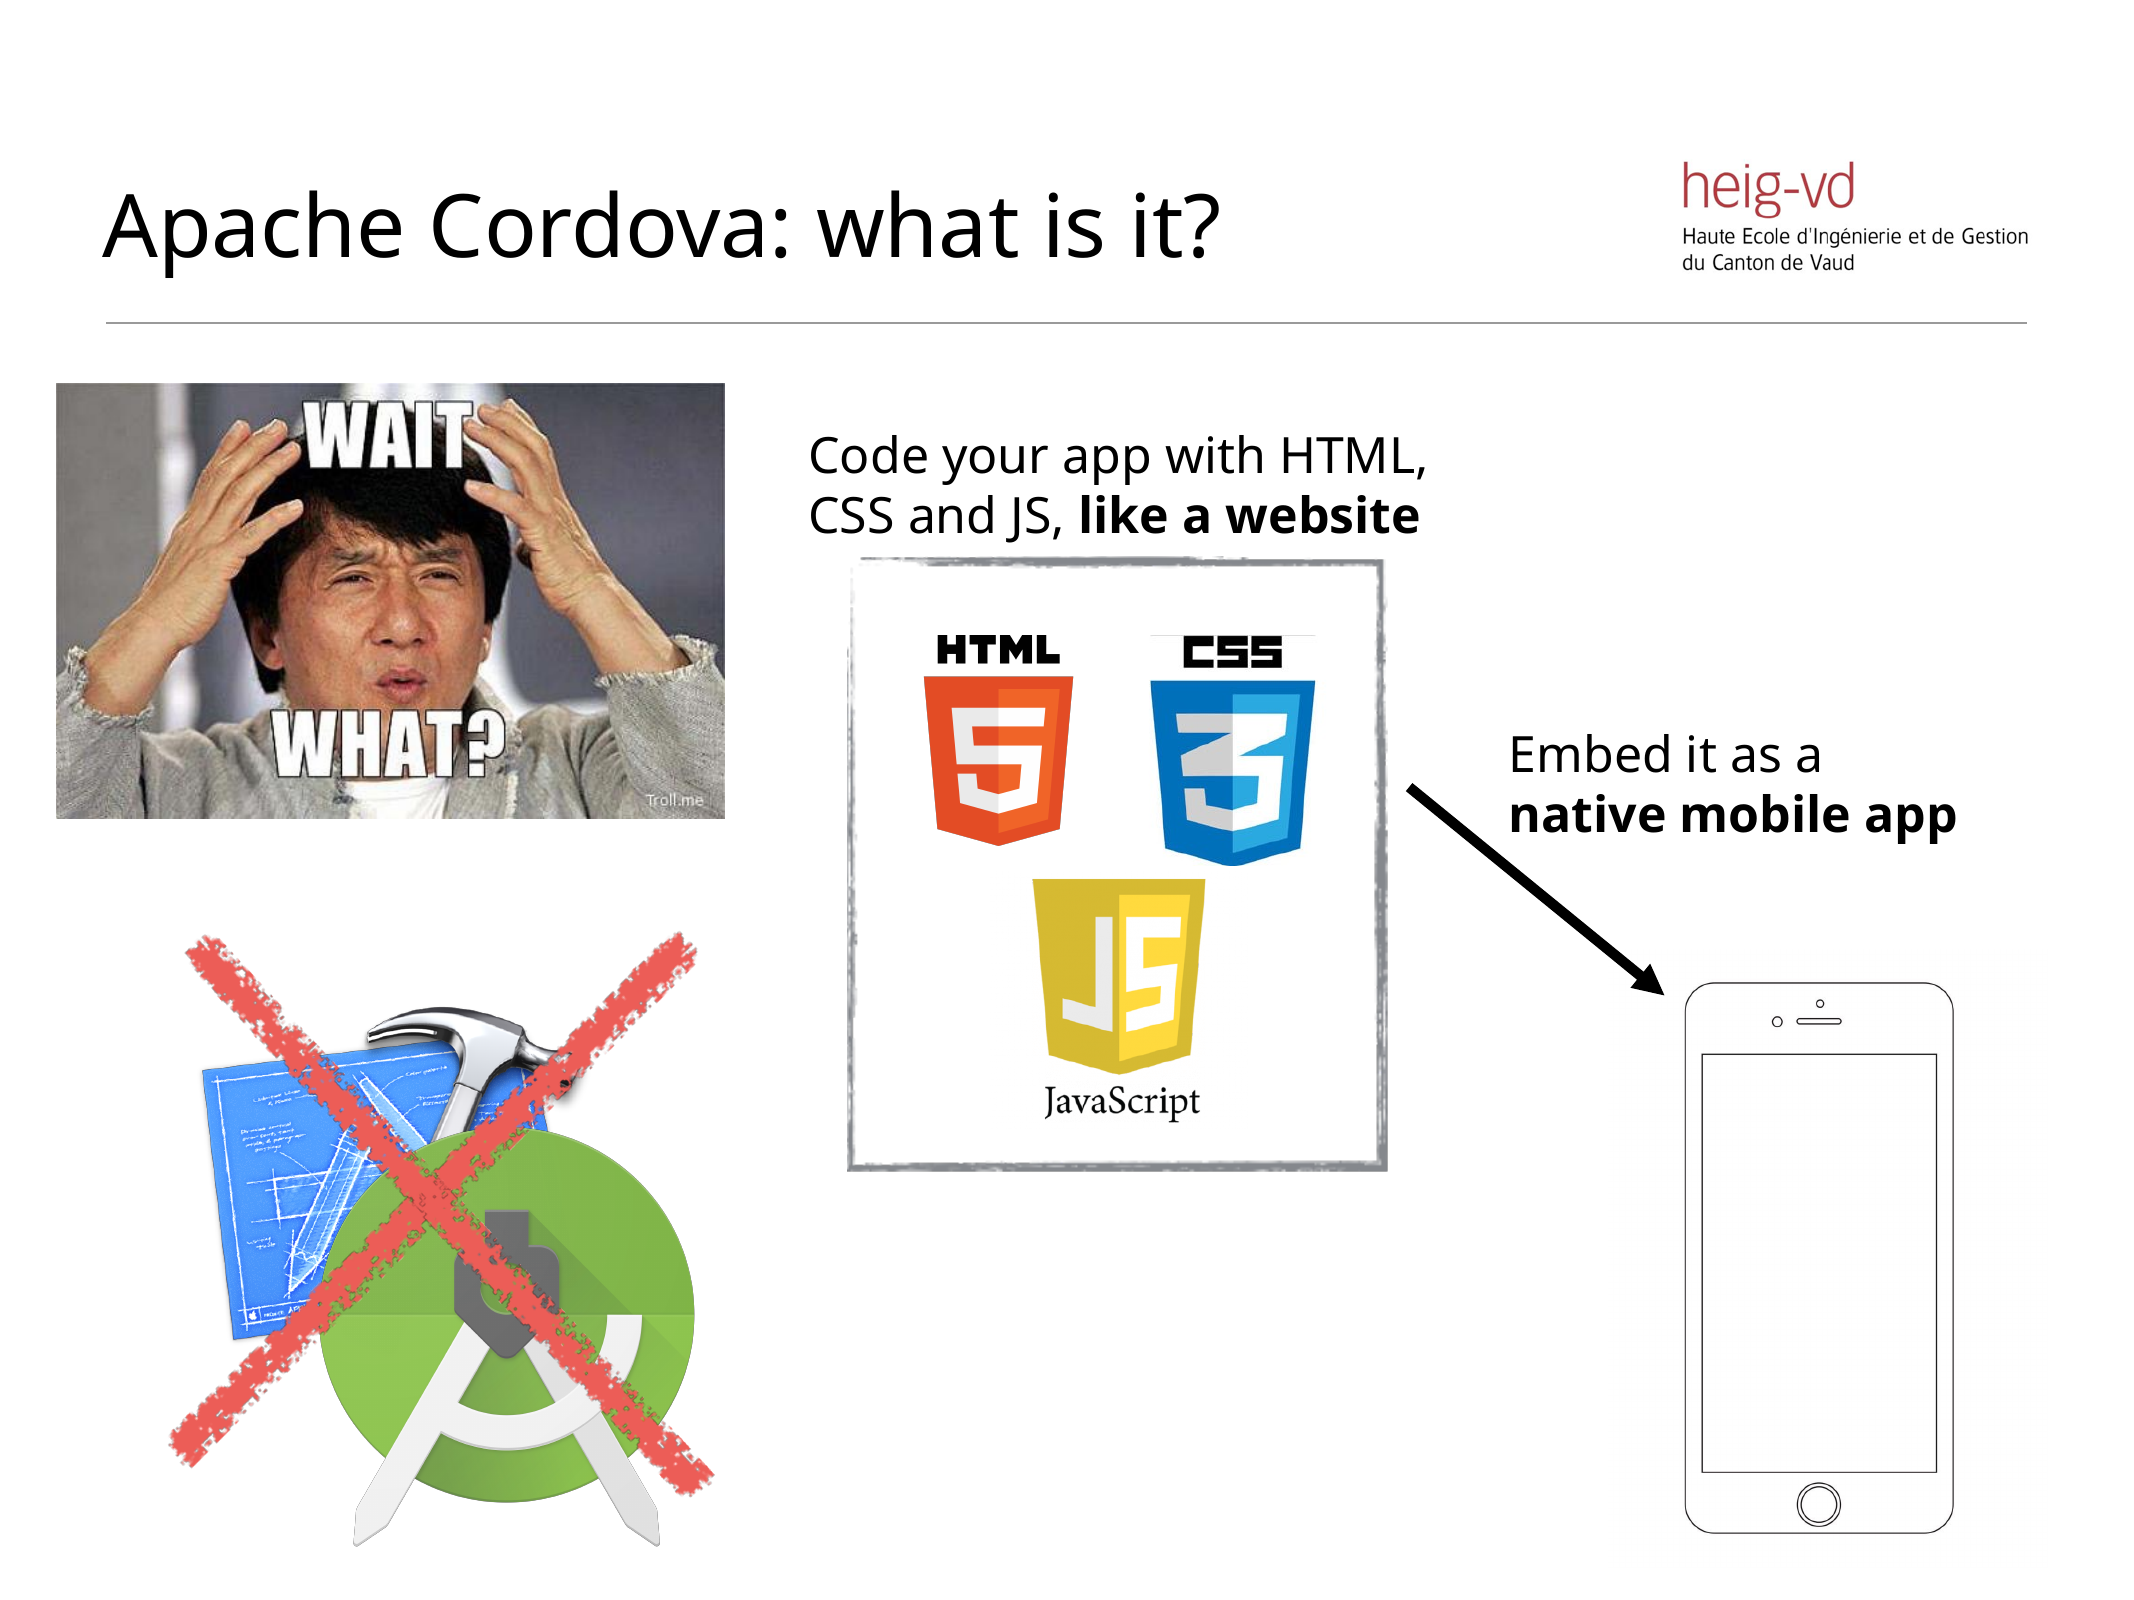

# Apache Cordova: what is it?
Code your app with HTML,
CSS and JS, like a website
Embed it as a
native mobile app